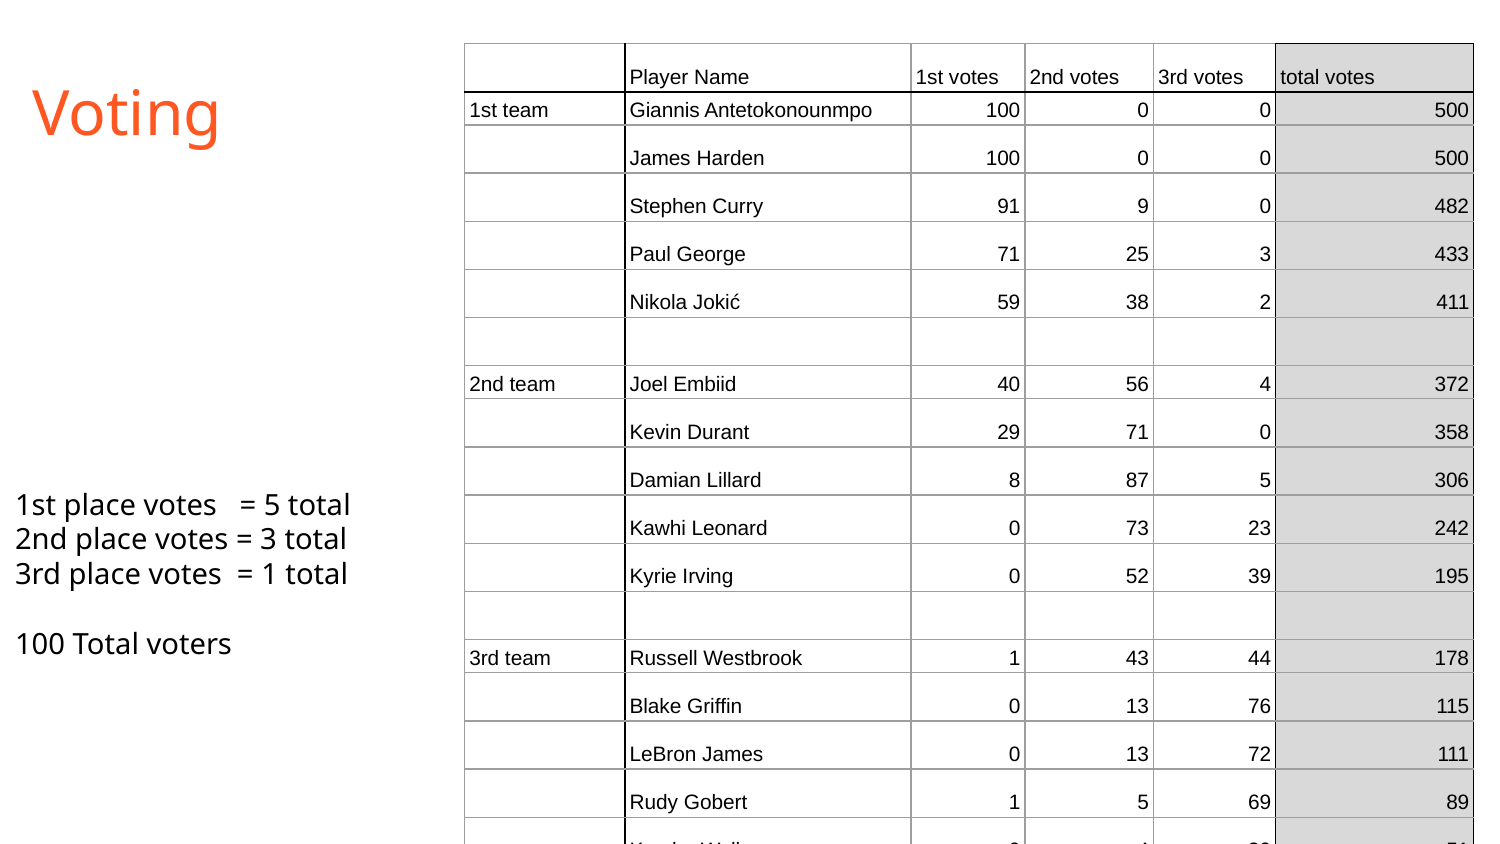

| | Player Name | 1st votes | 2nd votes | 3rd votes | total votes |
| --- | --- | --- | --- | --- | --- |
| 1st team | Giannis Antetokonounmpo | 100 | 0 | 0 | 500 |
| | James Harden | 100 | 0 | 0 | 500 |
| | Stephen Curry | 91 | 9 | 0 | 482 |
| | Paul George | 71 | 25 | 3 | 433 |
| | Nikola Jokić | 59 | 38 | 2 | 411 |
| | | | | | |
| 2nd team | Joel Embiid | 40 | 56 | 4 | 372 |
| | Kevin Durant | 29 | 71 | 0 | 358 |
| | Damian Lillard | 8 | 87 | 5 | 306 |
| | Kawhi Leonard | 0 | 73 | 23 | 242 |
| | Kyrie Irving | 0 | 52 | 39 | 195 |
| | | | | | |
| 3rd team | Russell Westbrook | 1 | 43 | 44 | 178 |
| | Blake Griffin | 0 | 13 | 76 | 115 |
| | LeBron James | 0 | 13 | 72 | 111 |
| | Rudy Gobert | 1 | 5 | 69 | 89 |
| | Kemba Walker | 0 | 4 | 39 | 51 |
# Voting
1st place votes = 5 total
2nd place votes = 3 total
3rd place votes = 1 total
100 Total voters